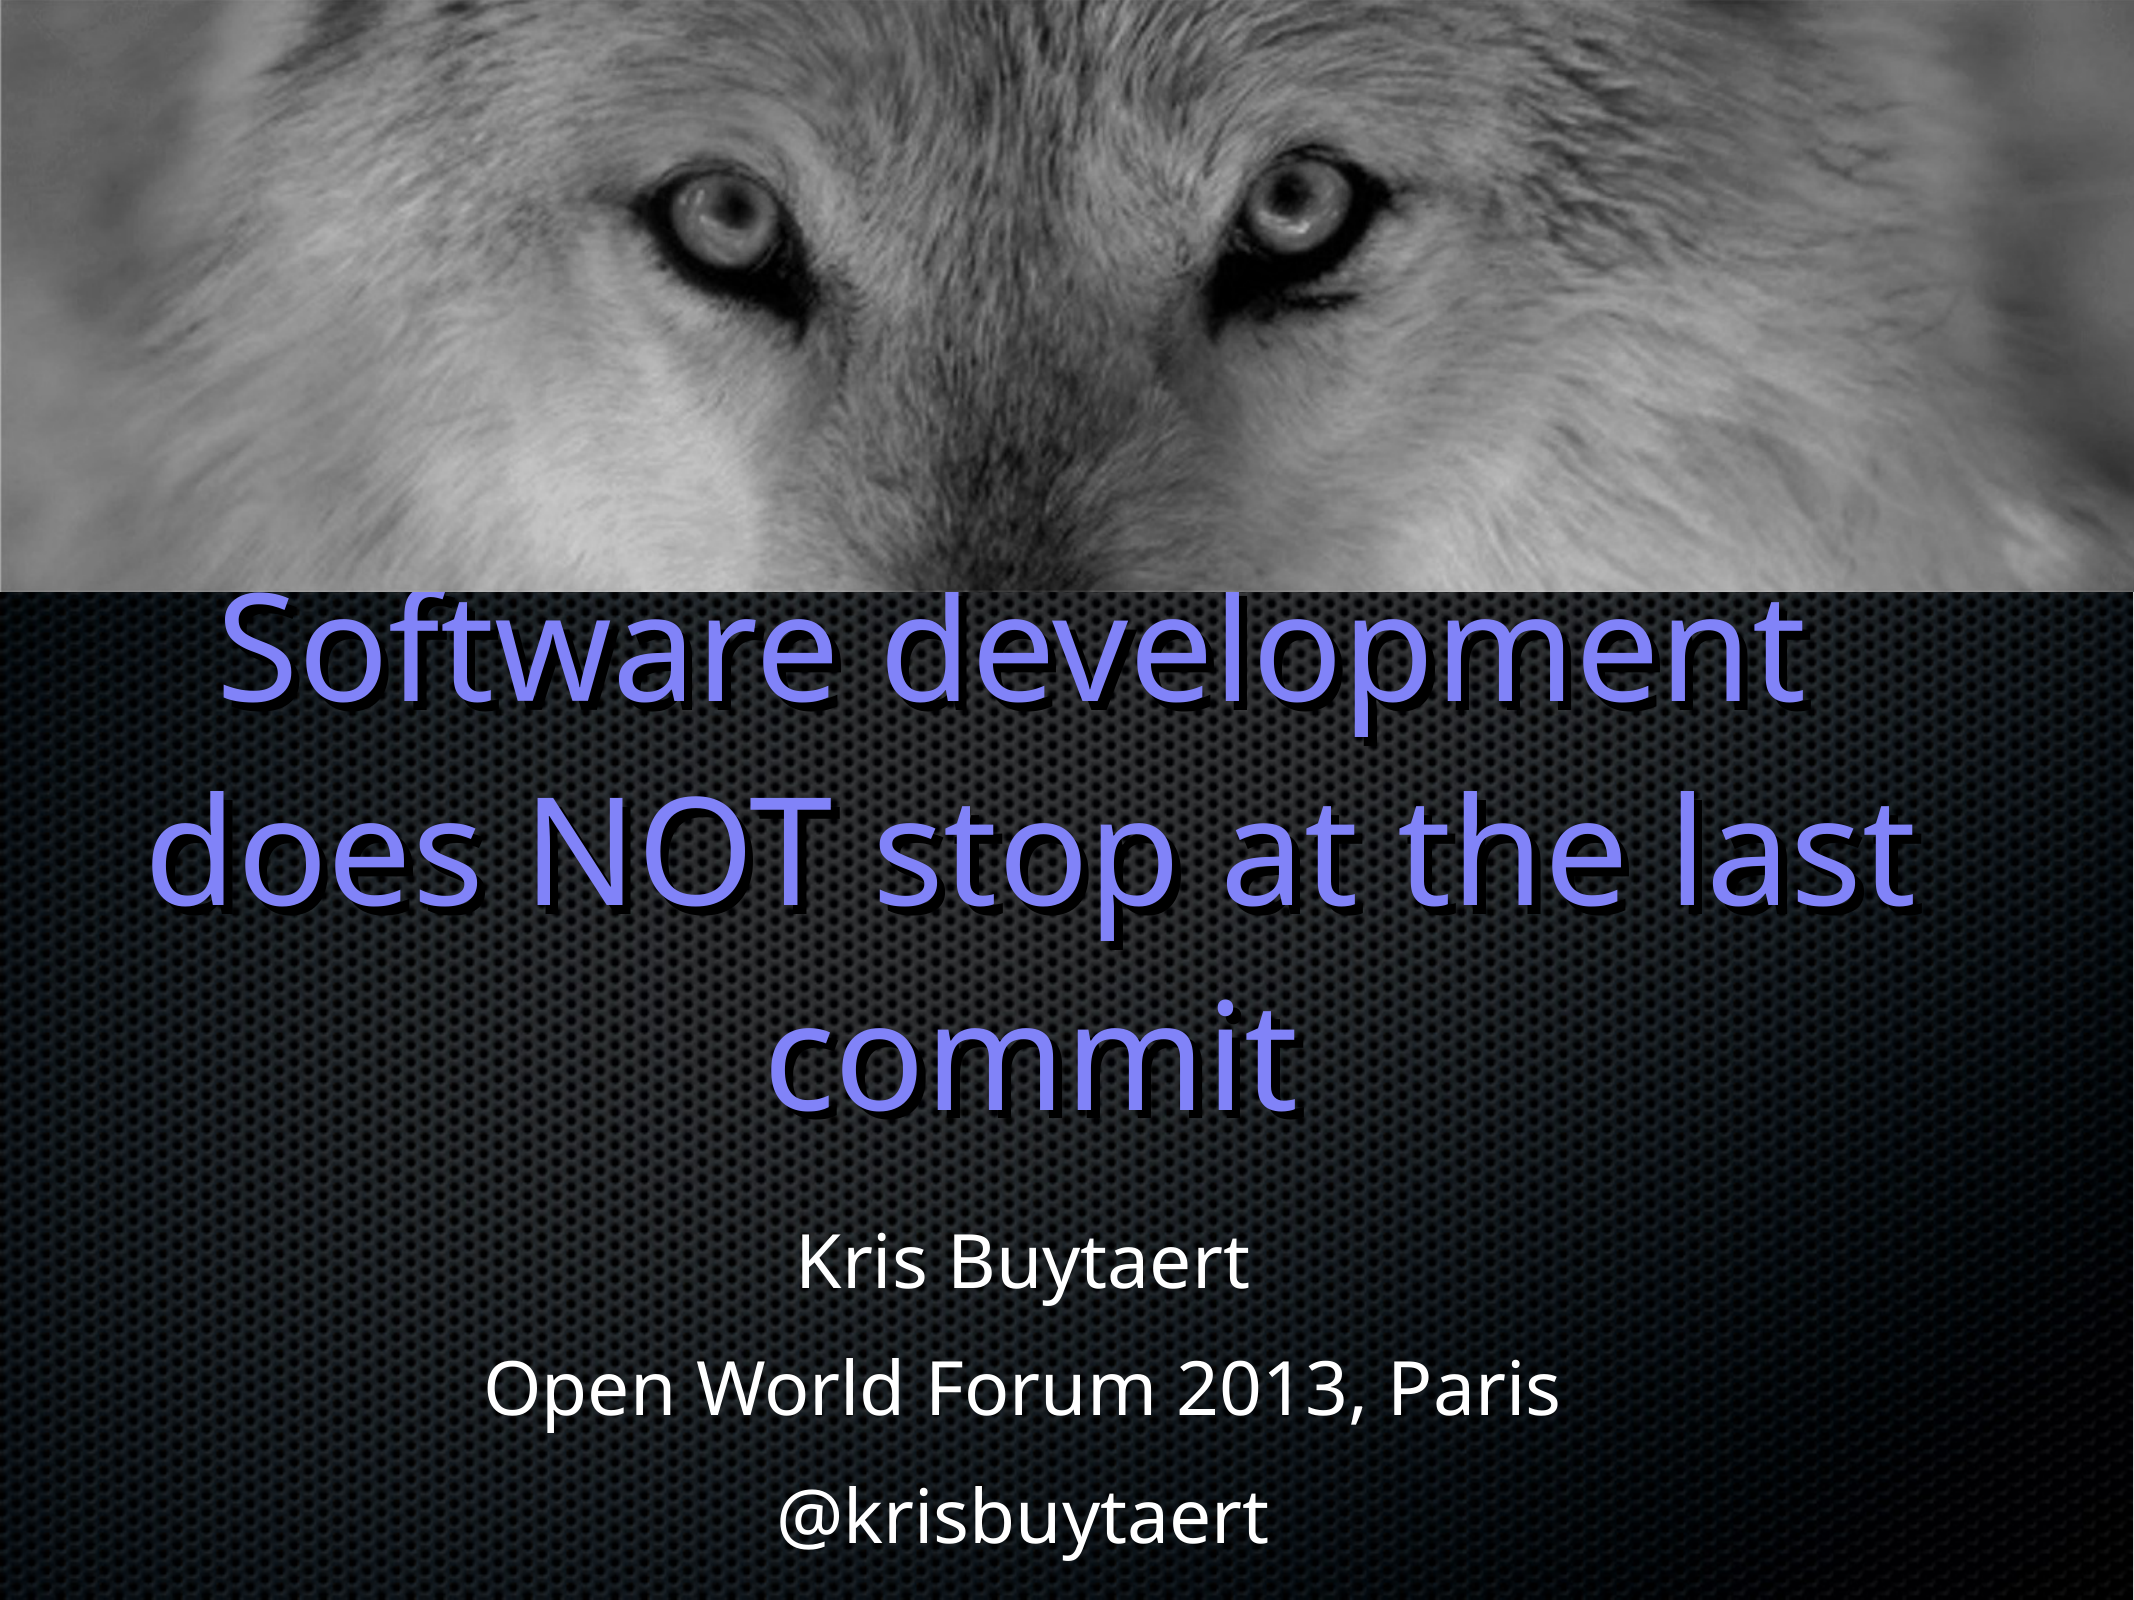

# Software development does NOT stop at the last commit
Kris Buytaert
Open World Forum 2013, Paris
@krisbuytaert